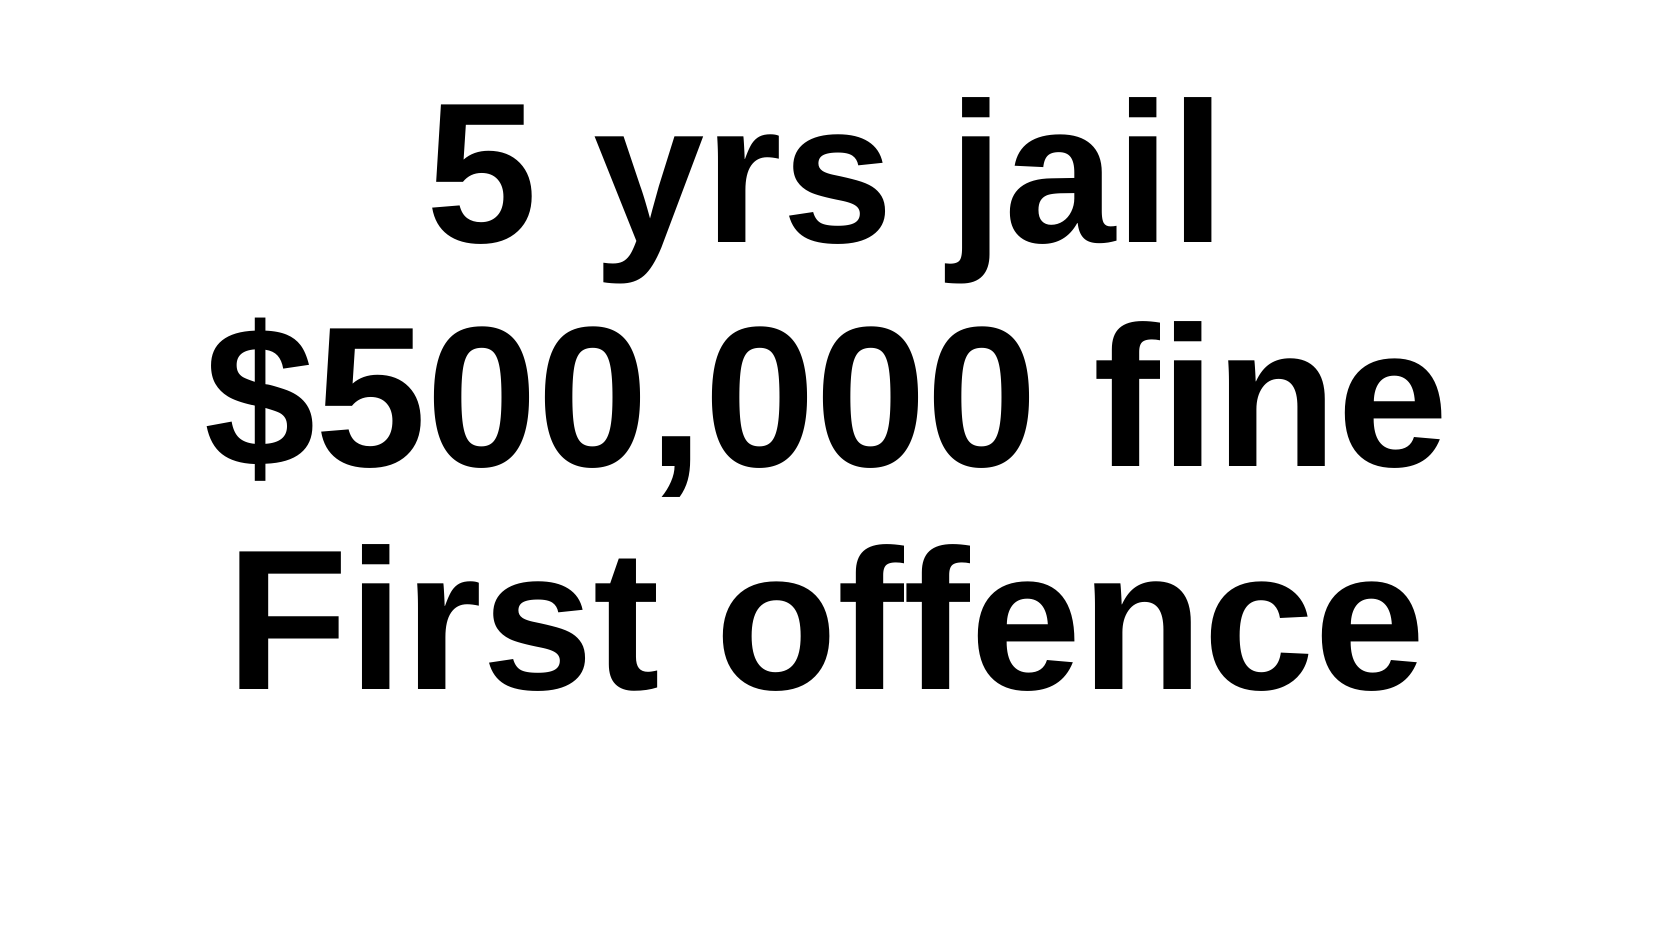

# 5 yrs jail
$500,000 fine
First offence